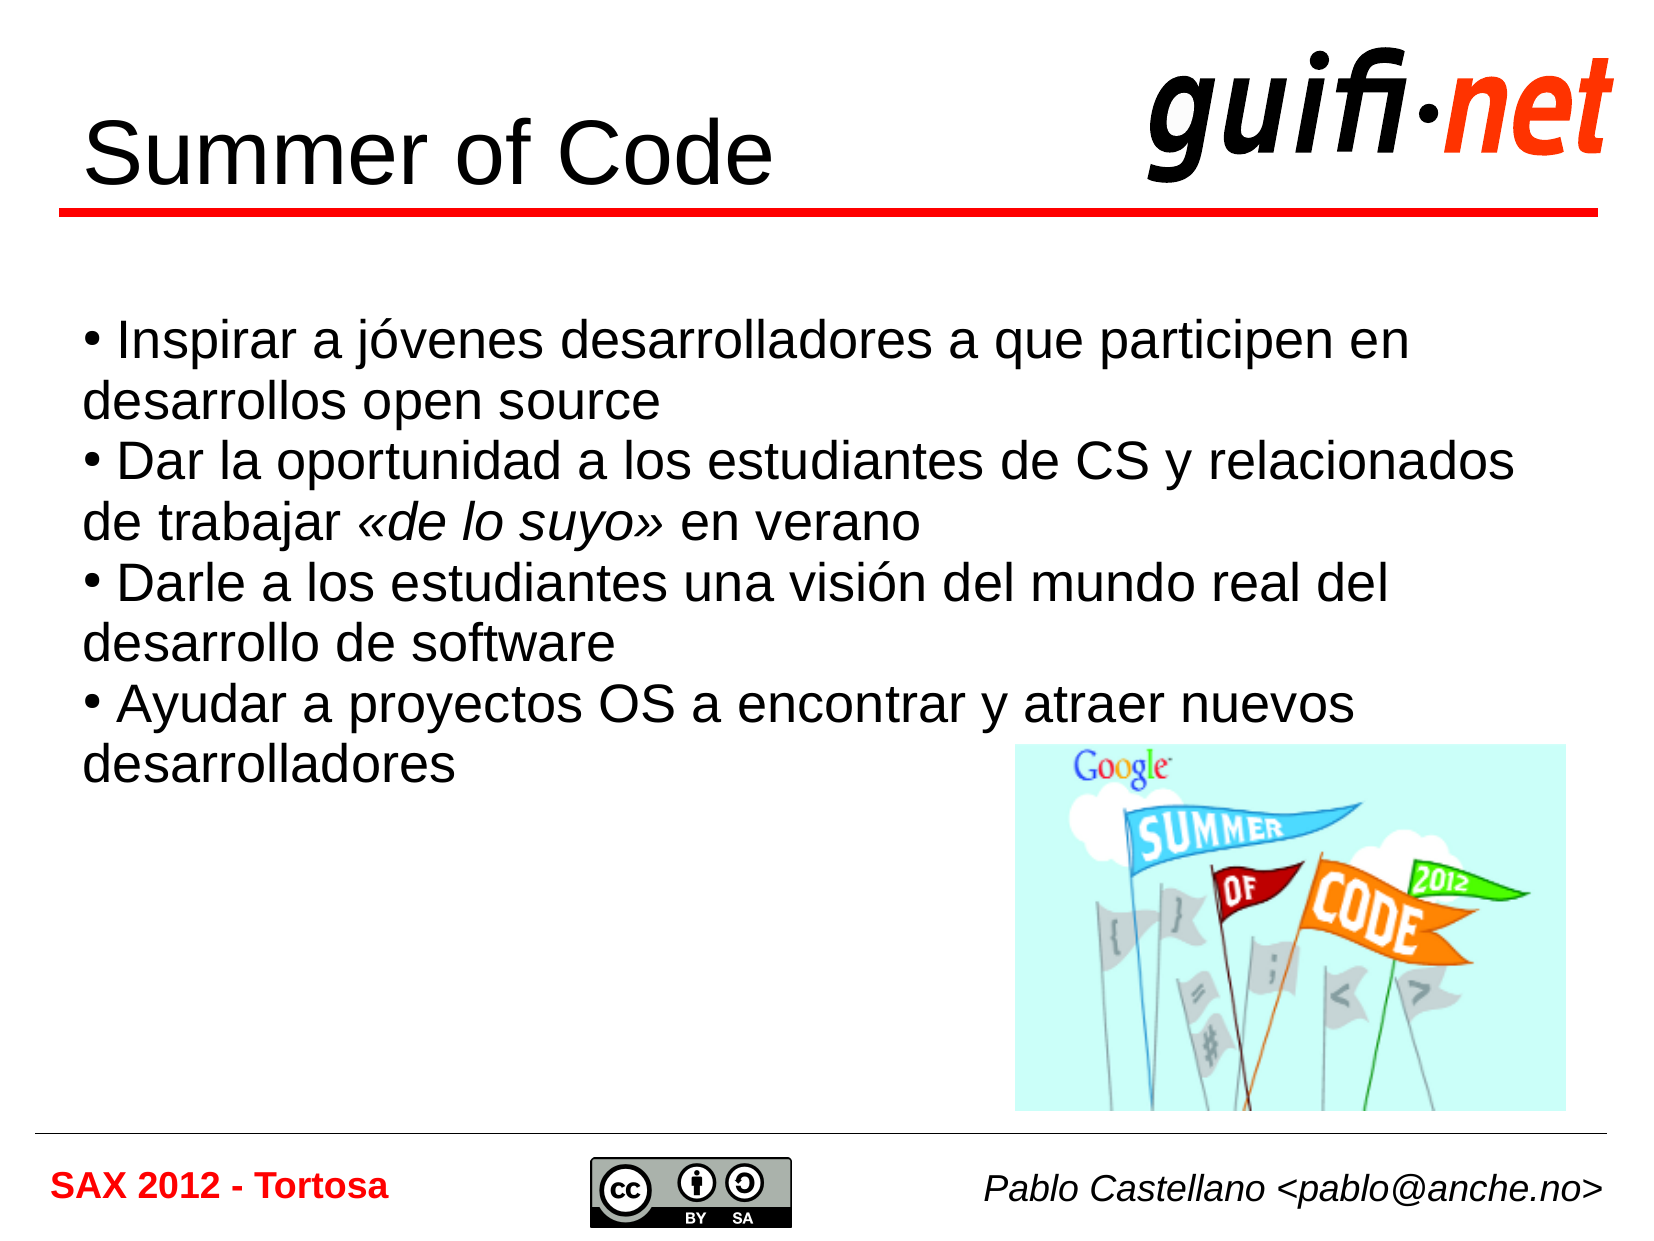

# Summer of Code
 Inspirar a jóvenes desarrolladores a que participen en desarrollos open source
 Dar la oportunidad a los estudiantes de CS y relacionados de trabajar «de lo suyo» en verano
 Darle a los estudiantes una visión del mundo real del desarrollo de software
 Ayudar a proyectos OS a encontrar y atraer nuevos desarrolladores
SAX 2012 - Tortosa
Pablo Castellano <pablo@anche.no>